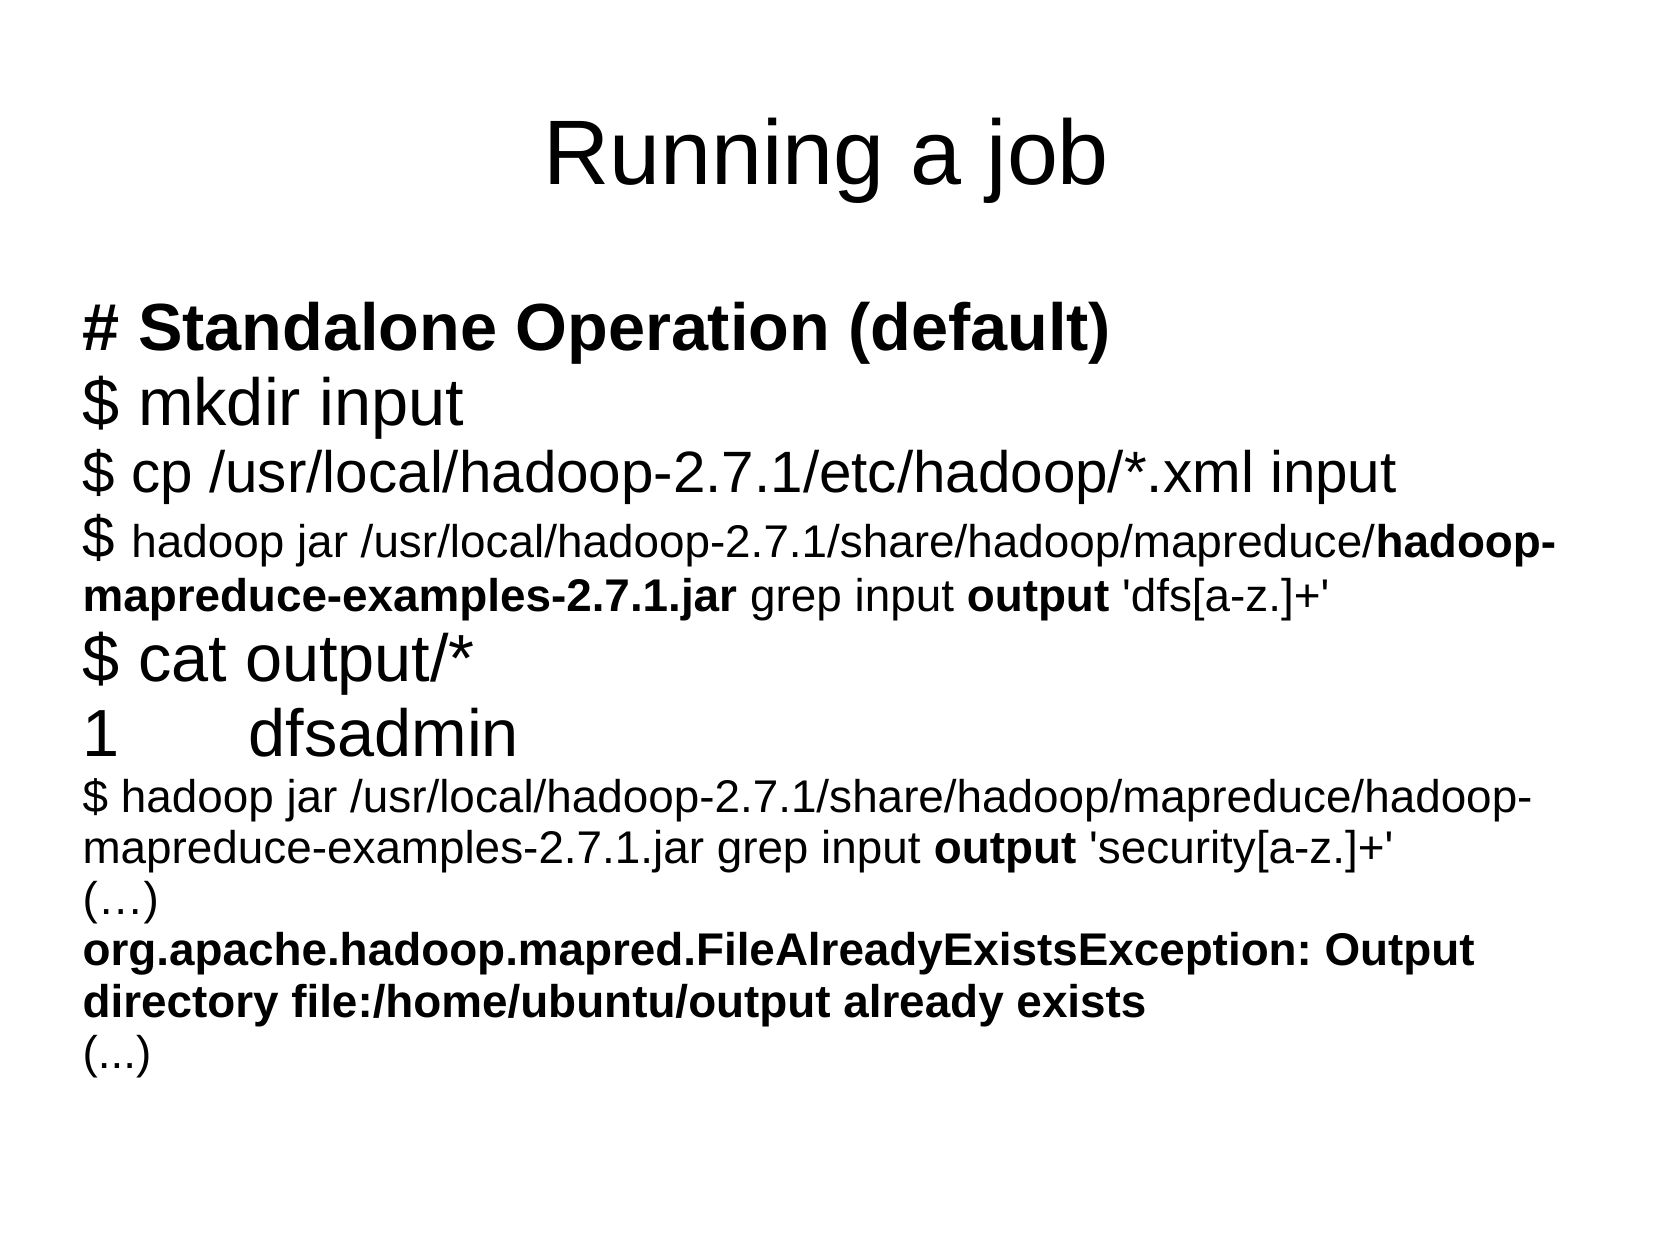

# Running a job
# Standalone Operation (default)
$ mkdir input
$ cp /usr/local/hadoop-2.7.1/etc/hadoop/*.xml input
$ hadoop jar /usr/local/hadoop-2.7.1/share/hadoop/mapreduce/hadoop-mapreduce-examples-2.7.1.jar grep input output 'dfs[a-z.]+'
$ cat output/*
1 dfsadmin
$ hadoop jar /usr/local/hadoop-2.7.1/share/hadoop/mapreduce/hadoop-mapreduce-examples-2.7.1.jar grep input output 'security[a-z.]+'
(…)
org.apache.hadoop.mapred.FileAlreadyExistsException: Output directory file:/home/ubuntu/output already exists
(...)